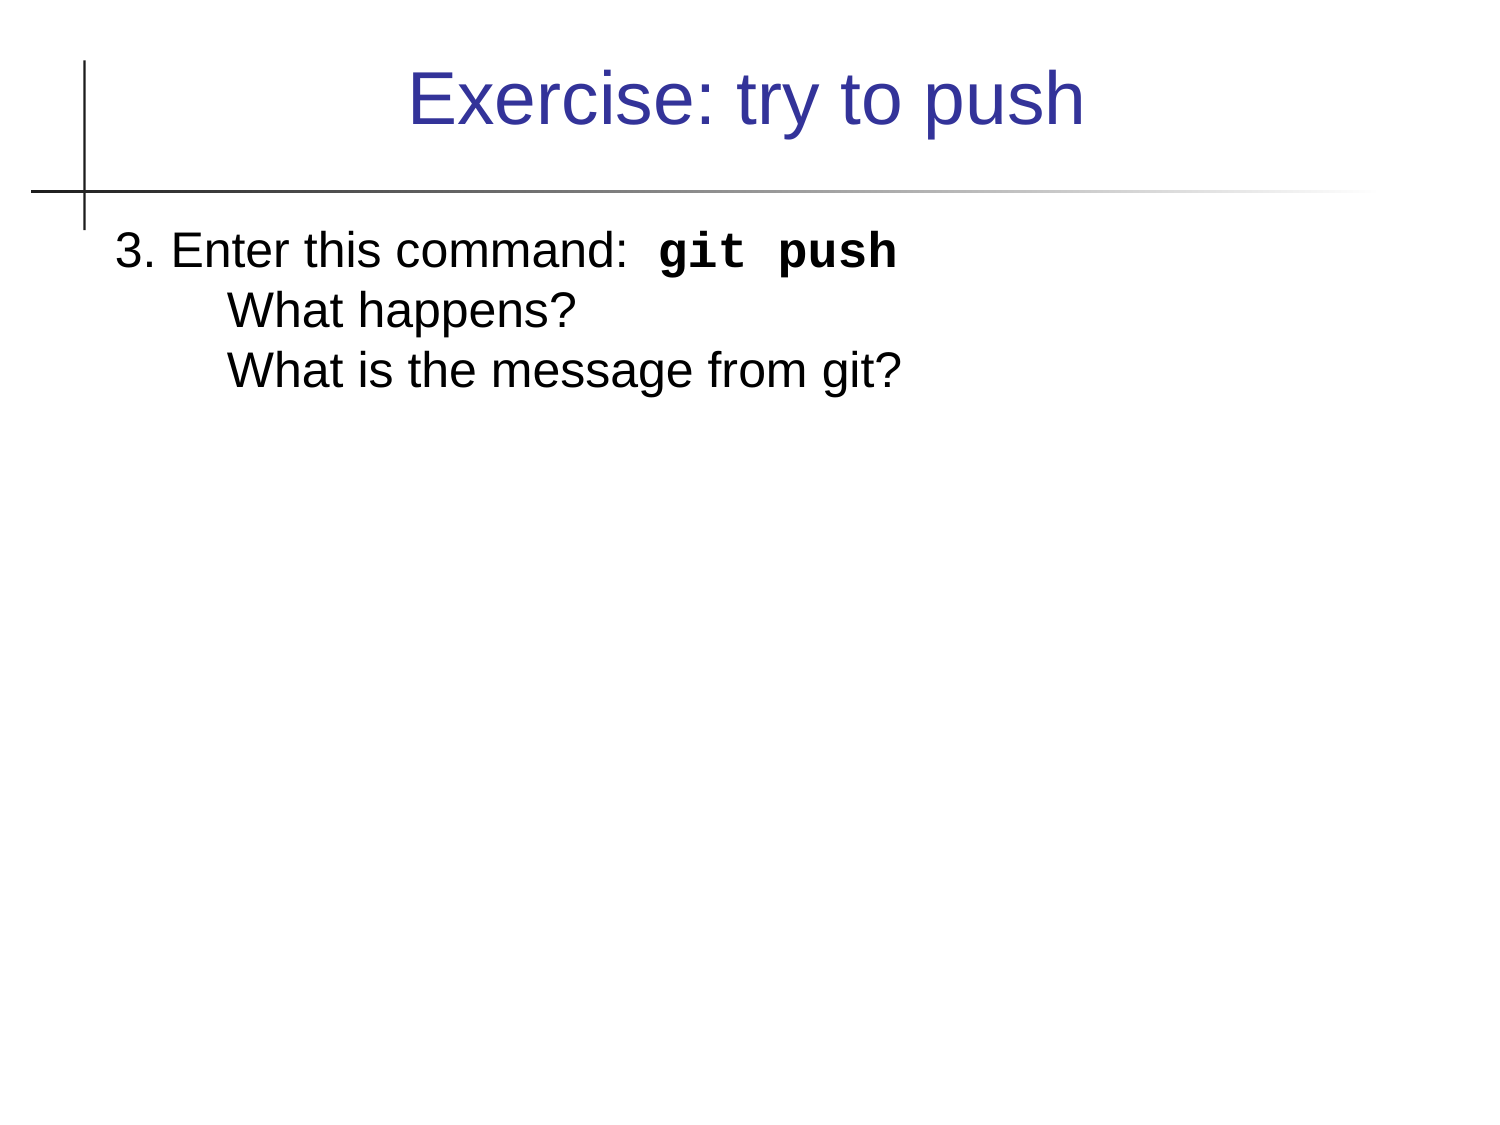

# Exercise: try to push
3. Enter this command: git push
 What happens?
 What is the message from git?